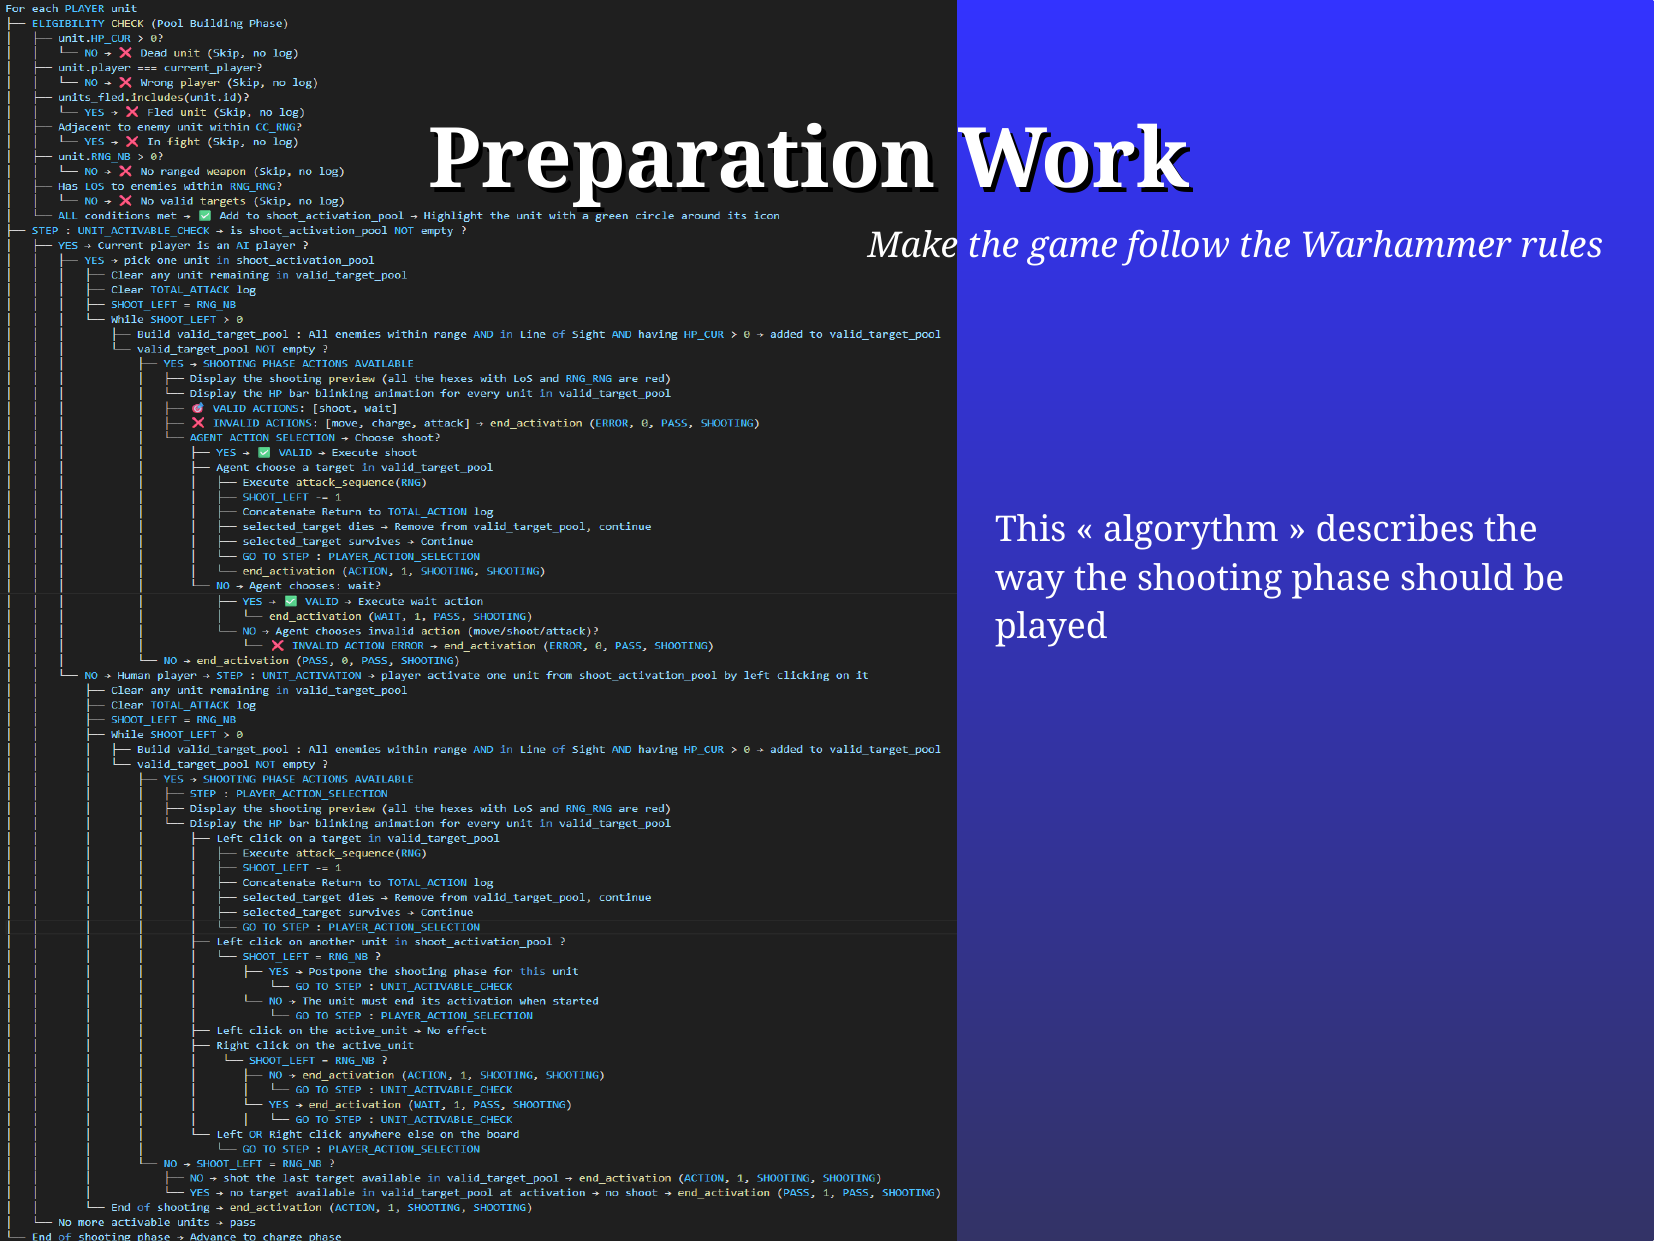

Preparation Work
Make the game follow the Warhammer rules
This « algorythm » describes the way the shooting phase should be played